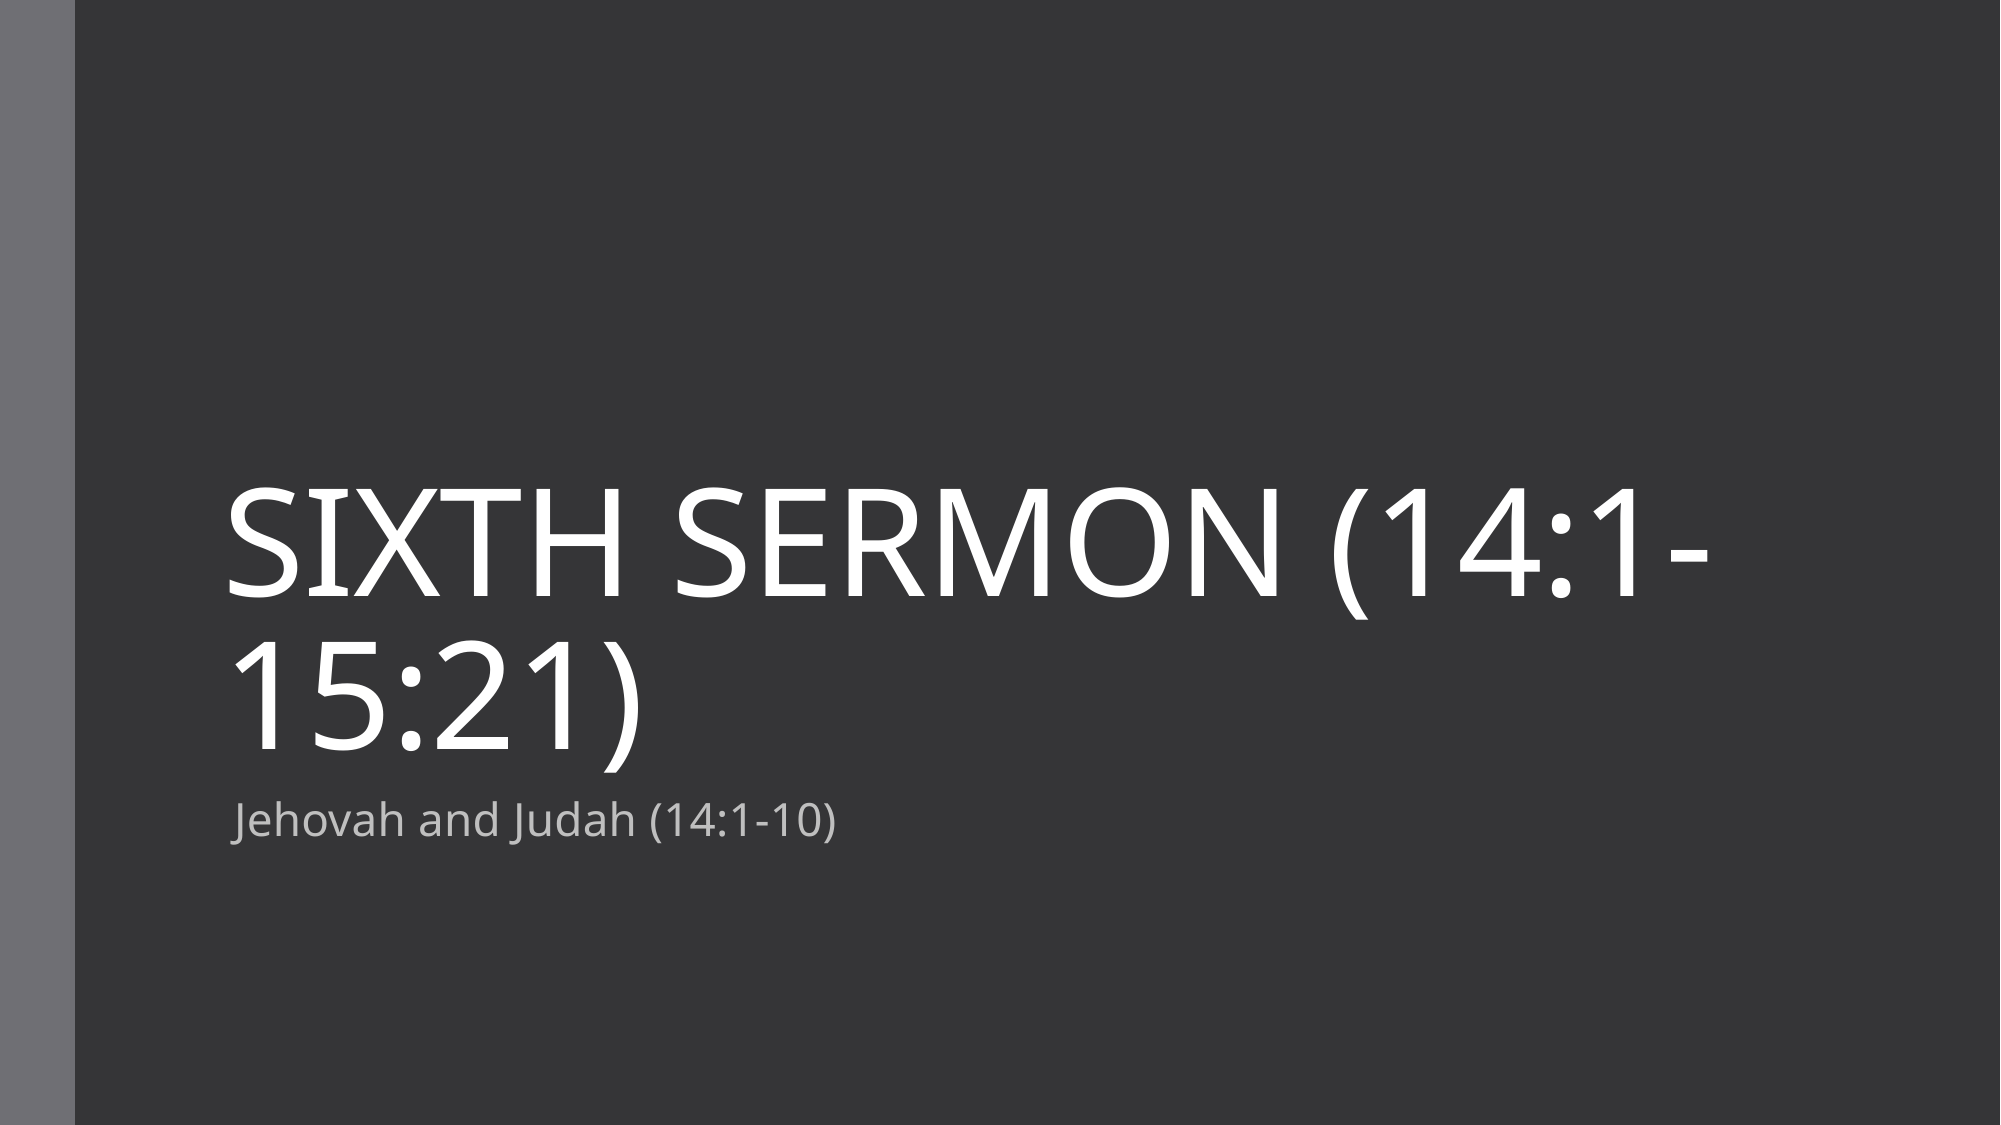

# SIXTH SERMON (14:1-15:21)
 Jehovah and Judah (14:1-10)